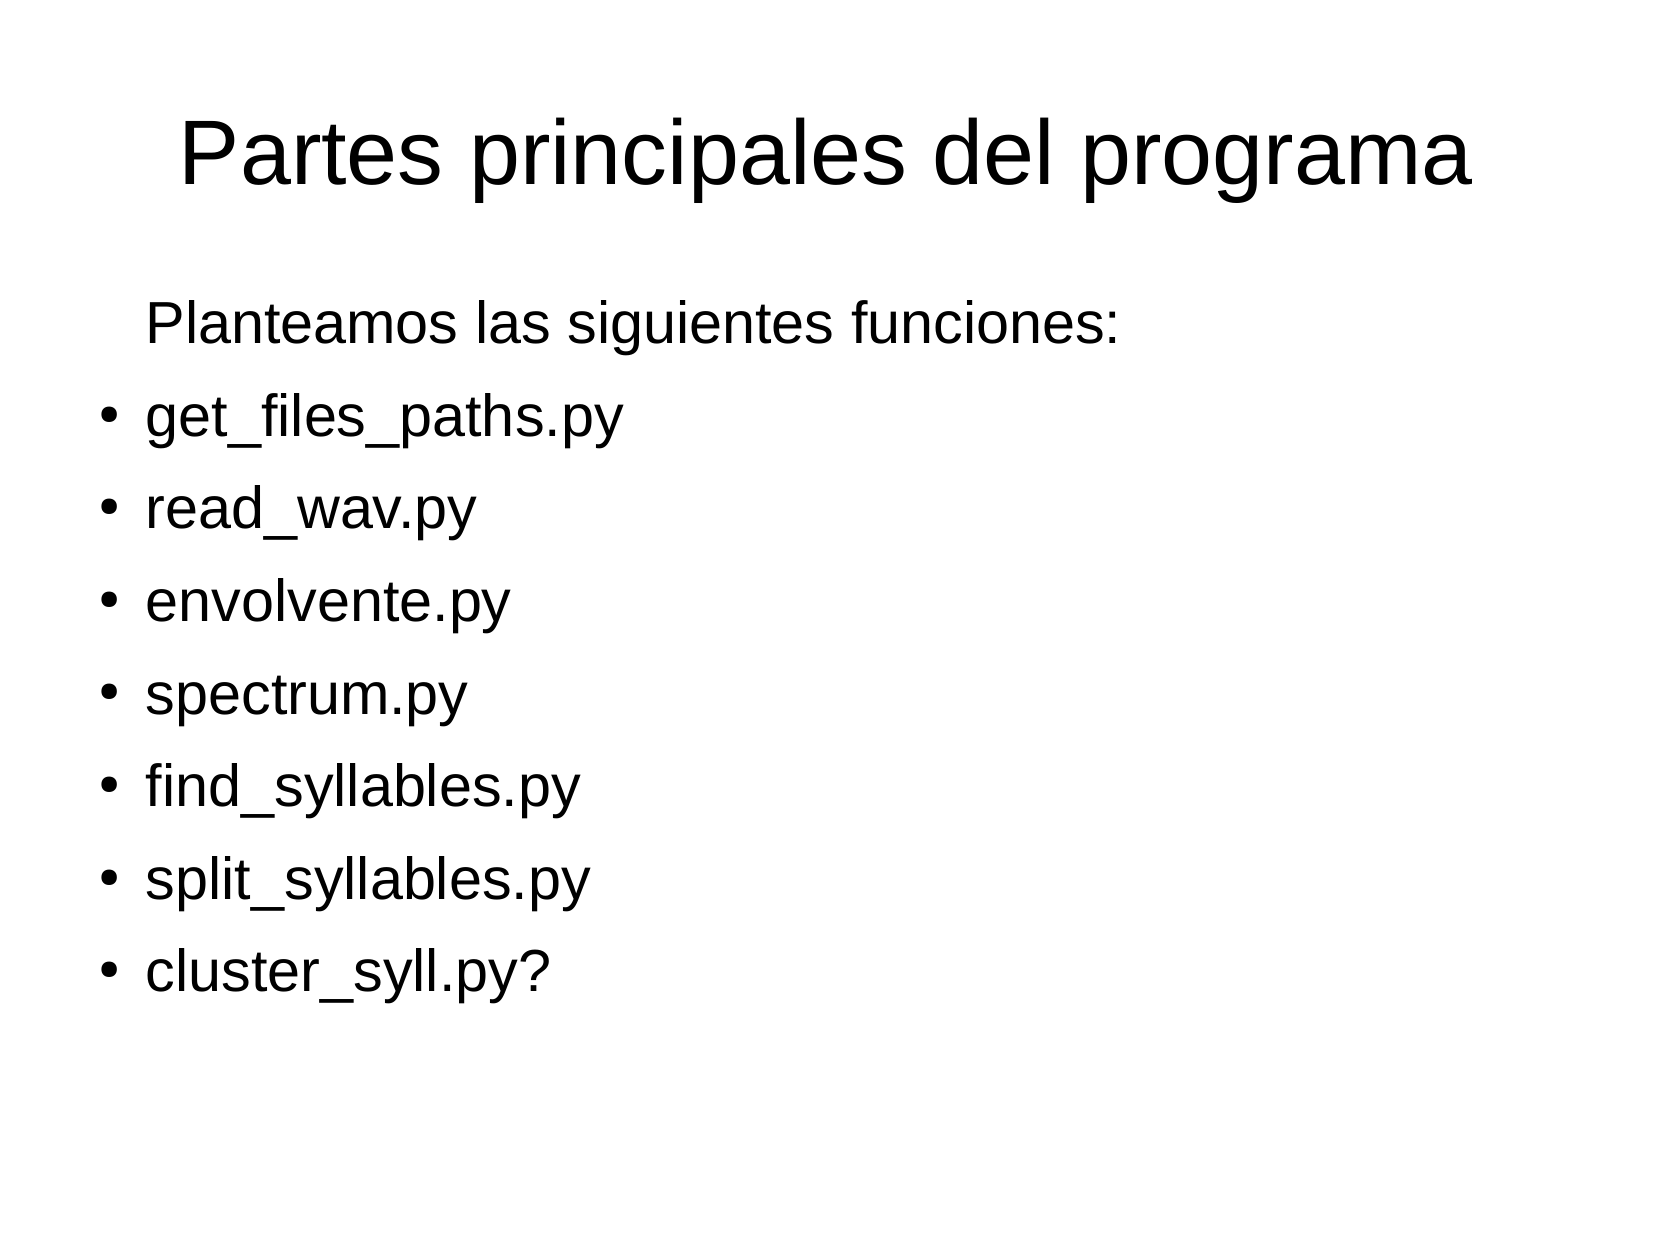

# Partes principales del programa
Planteamos las siguientes funciones:
get_files_paths.py
read_wav.py
envolvente.py
spectrum.py
find_syllables.py
split_syllables.py
cluster_syll.py?